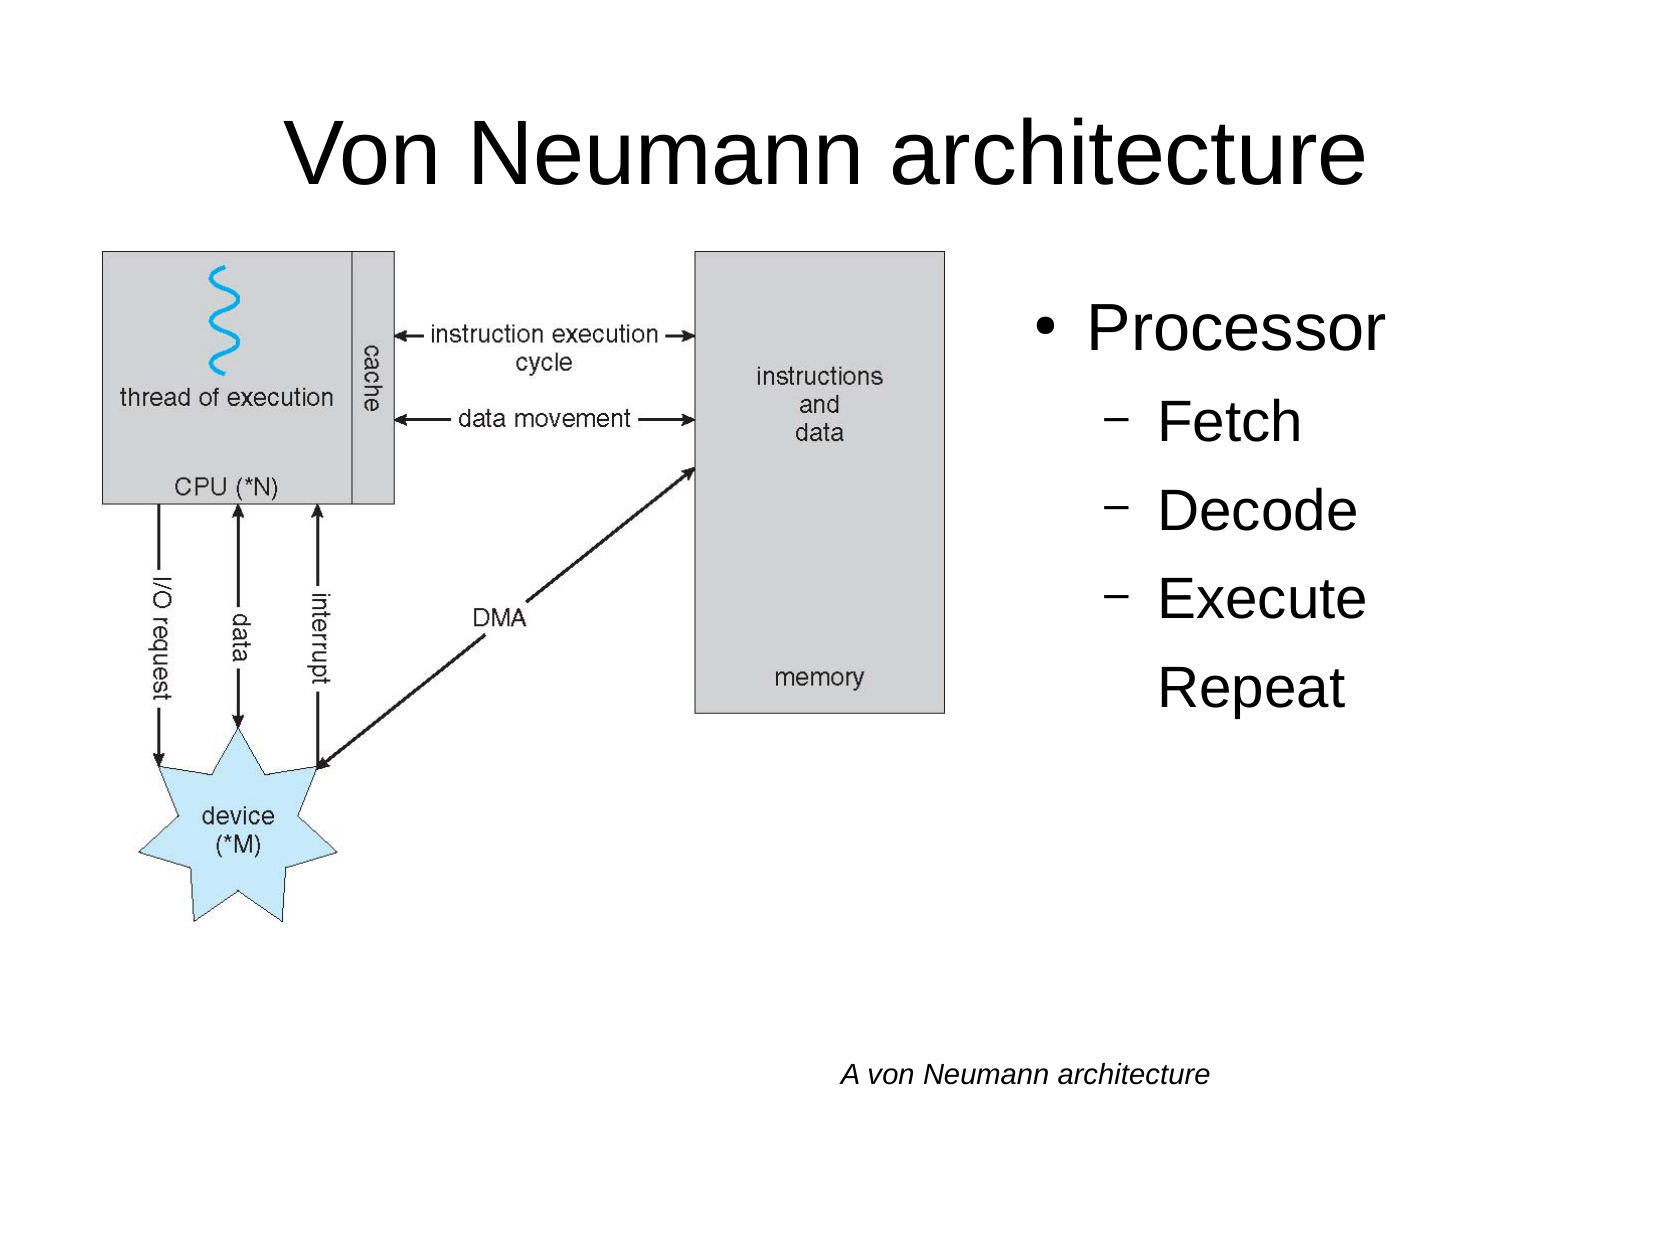

# Von Neumann architecture
Processor
Fetch
Decode
Execute
Repeat
A von Neumann architecture